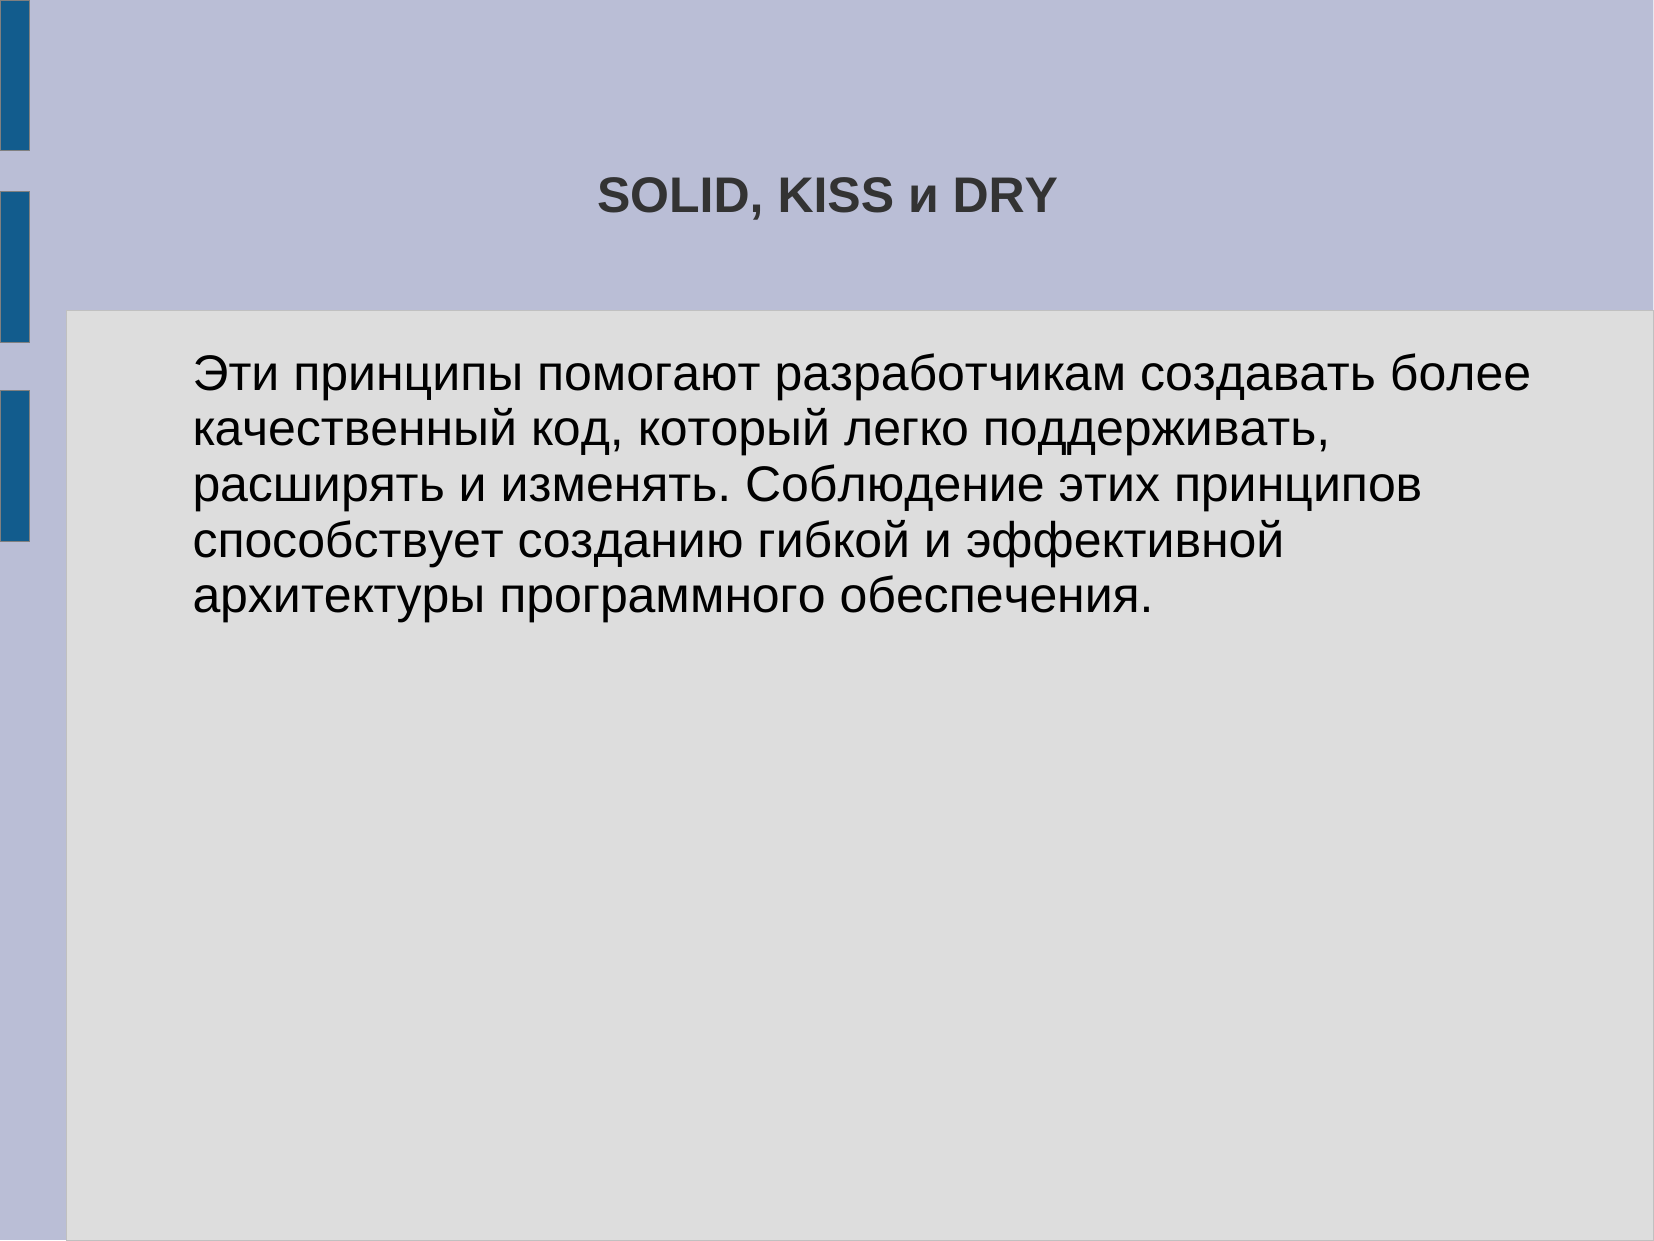

# SOLID, KISS и DRY
Эти принципы помогают разработчикам создавать более качественный код, который легко поддерживать, расширять и изменять. Соблюдение этих принципов способствует созданию гибкой и эффективной архитектуры программного обеспечения.